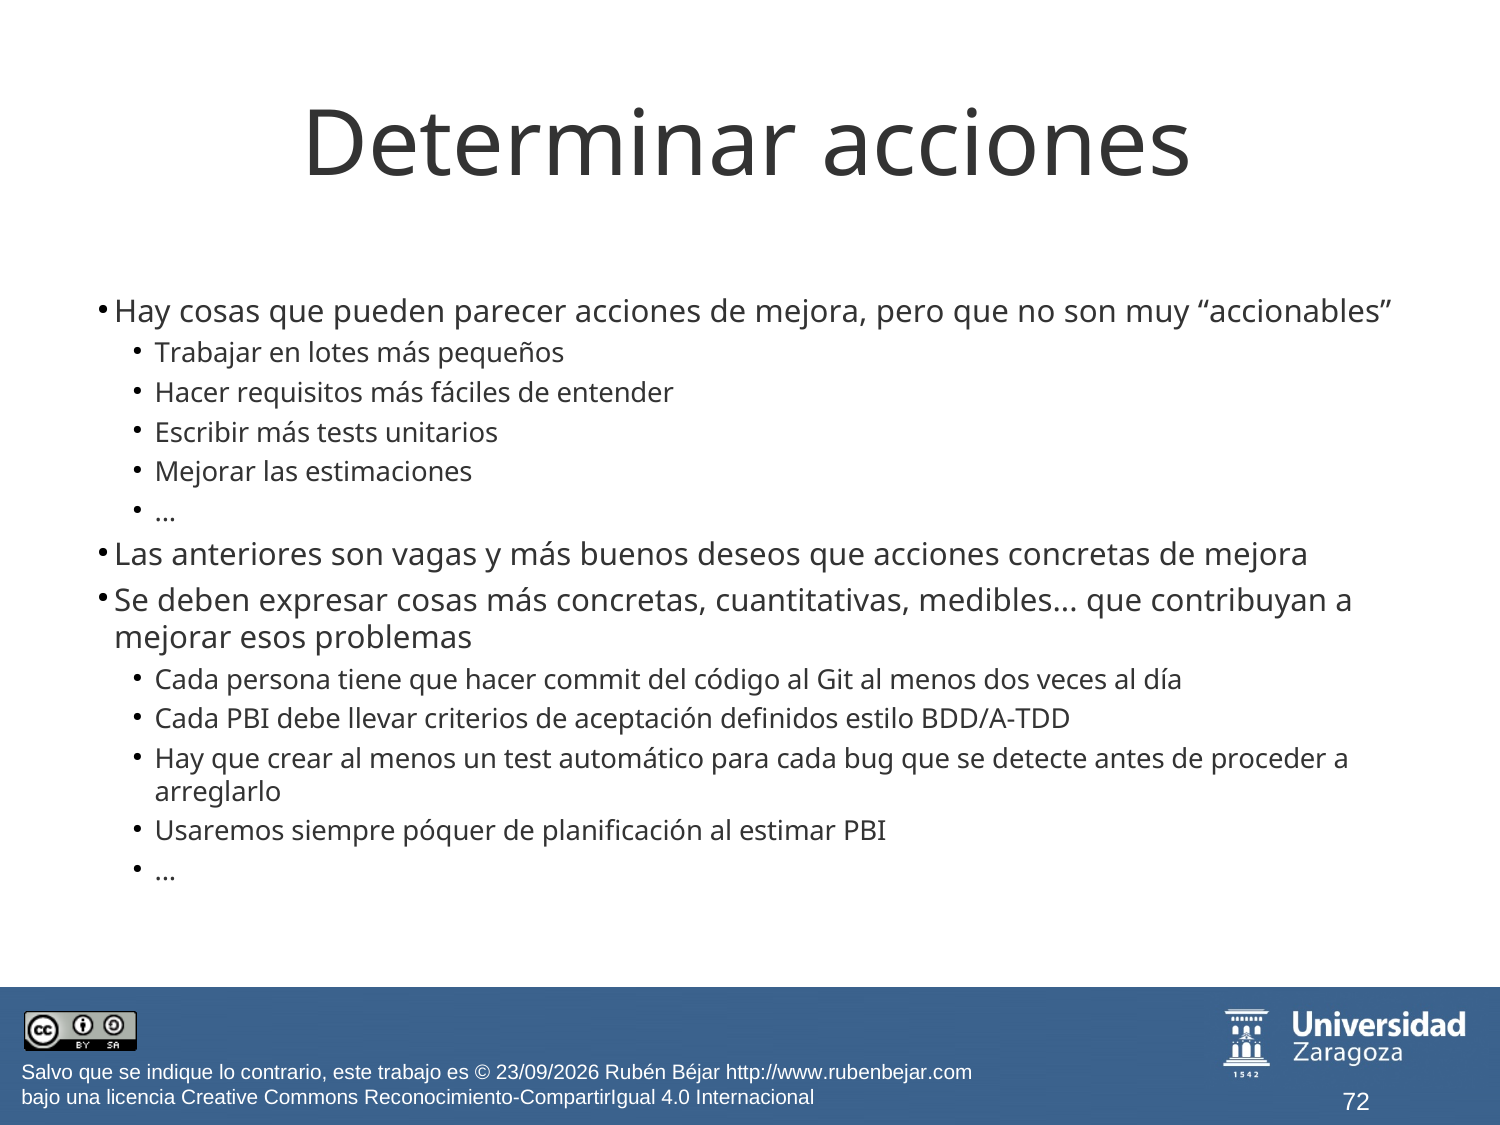

# Determinar acciones
Hay cosas que pueden parecer acciones de mejora, pero que no son muy “accionables”
Trabajar en lotes más pequeños
Hacer requisitos más fáciles de entender
Escribir más tests unitarios
Mejorar las estimaciones
...
Las anteriores son vagas y más buenos deseos que acciones concretas de mejora
Se deben expresar cosas más concretas, cuantitativas, medibles... que contribuyan a mejorar esos problemas
Cada persona tiene que hacer commit del código al Git al menos dos veces al día
Cada PBI debe llevar criterios de aceptación definidos estilo BDD/A-TDD
Hay que crear al menos un test automático para cada bug que se detecte antes de proceder a arreglarlo
Usaremos siempre póquer de planificación al estimar PBI
...